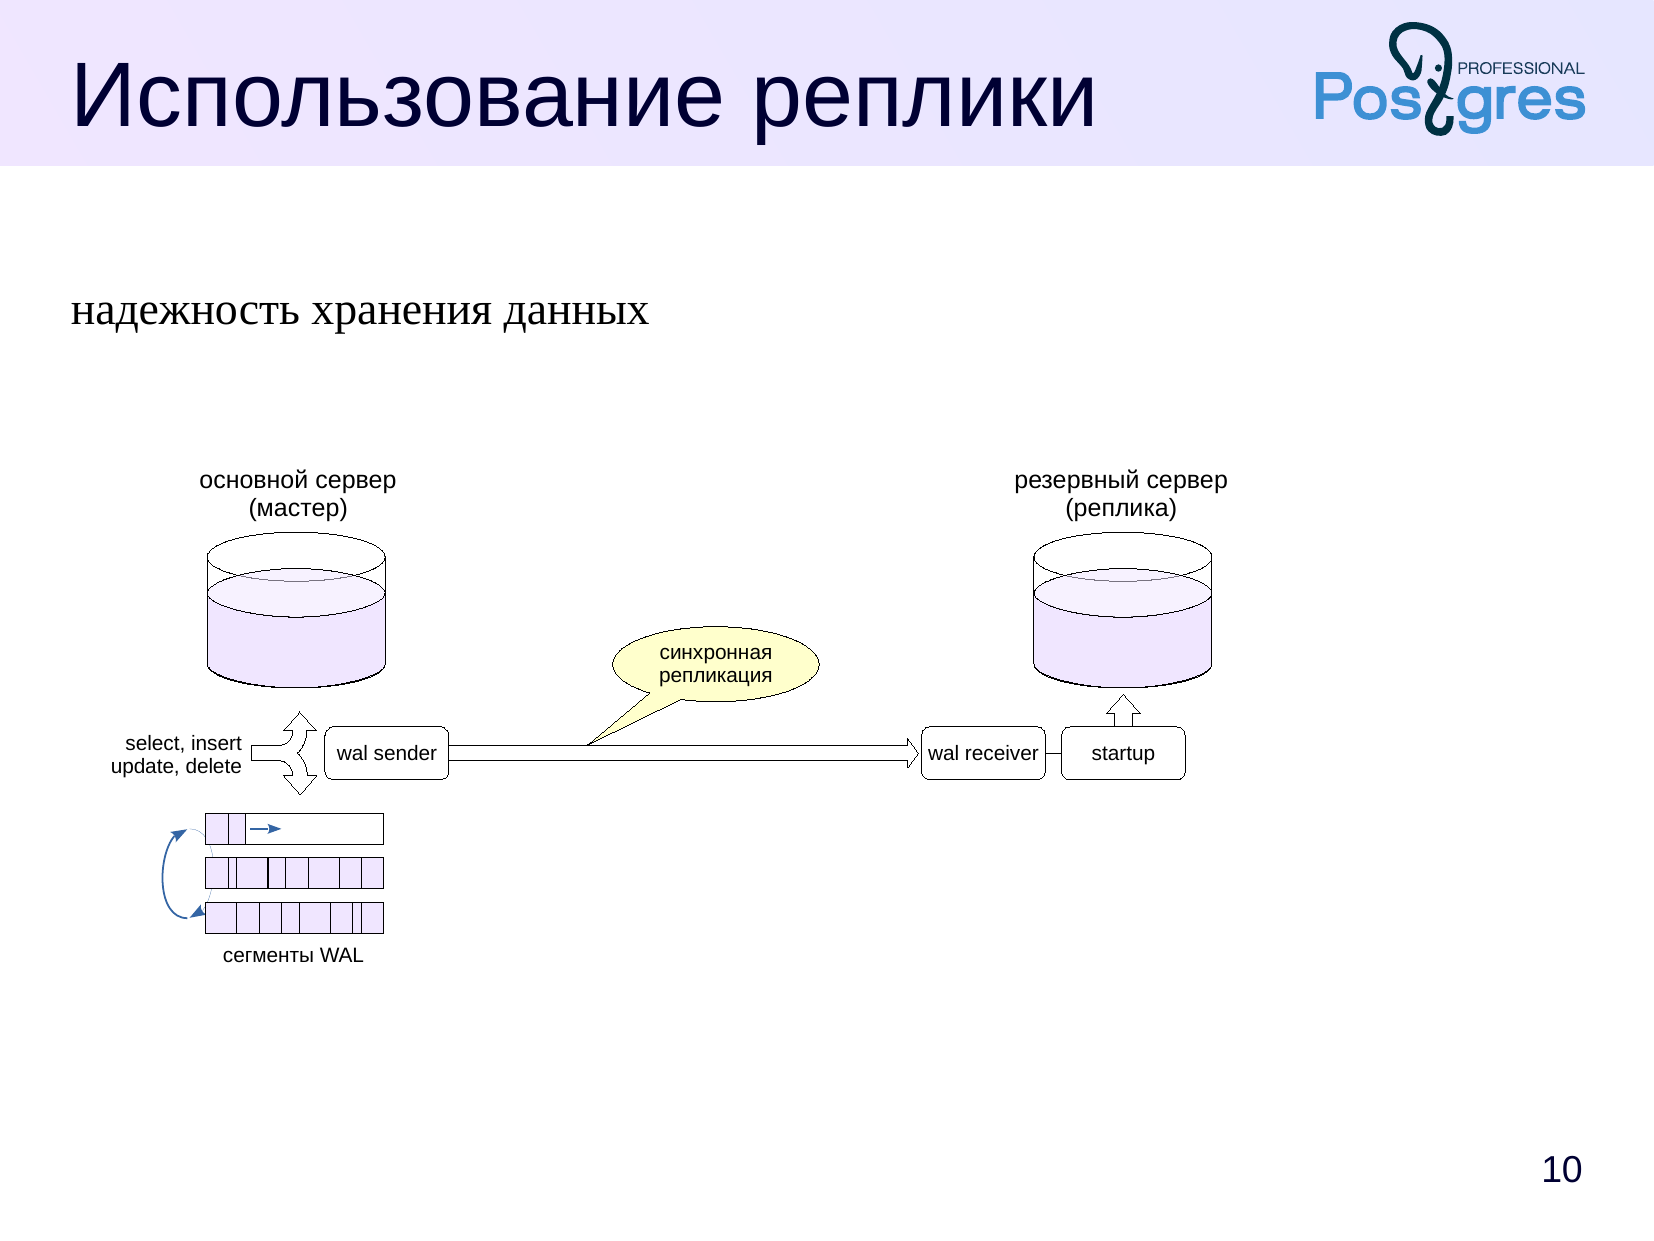

# Использование реплики
надежность хранения данных
основной сервер
(мастер)
резервный сервер
(реплика)
синхронная
репликация
select, insert
update, delete
wal sender
wal receiver
startup
сегменты WAL